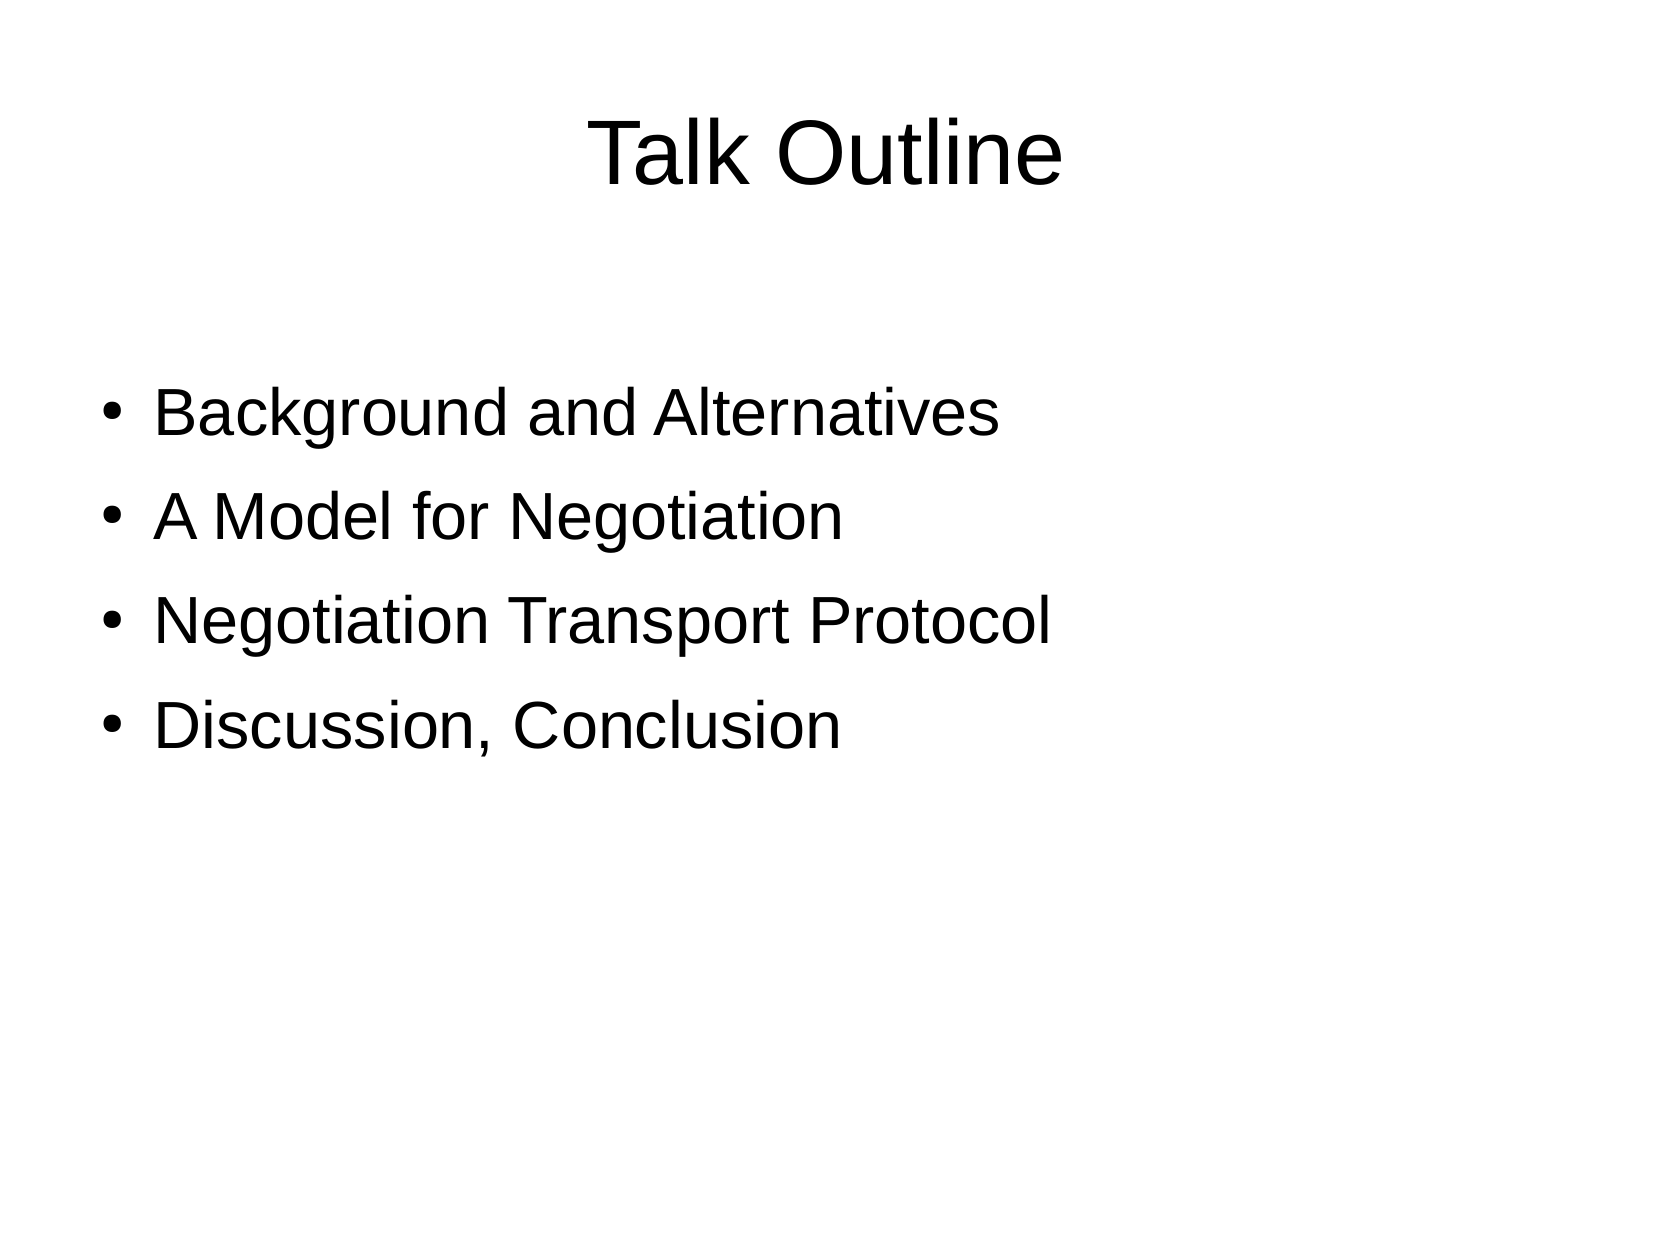

# Talk Outline
Background and Alternatives
A Model for Negotiation
Negotiation Transport Protocol
Discussion, Conclusion